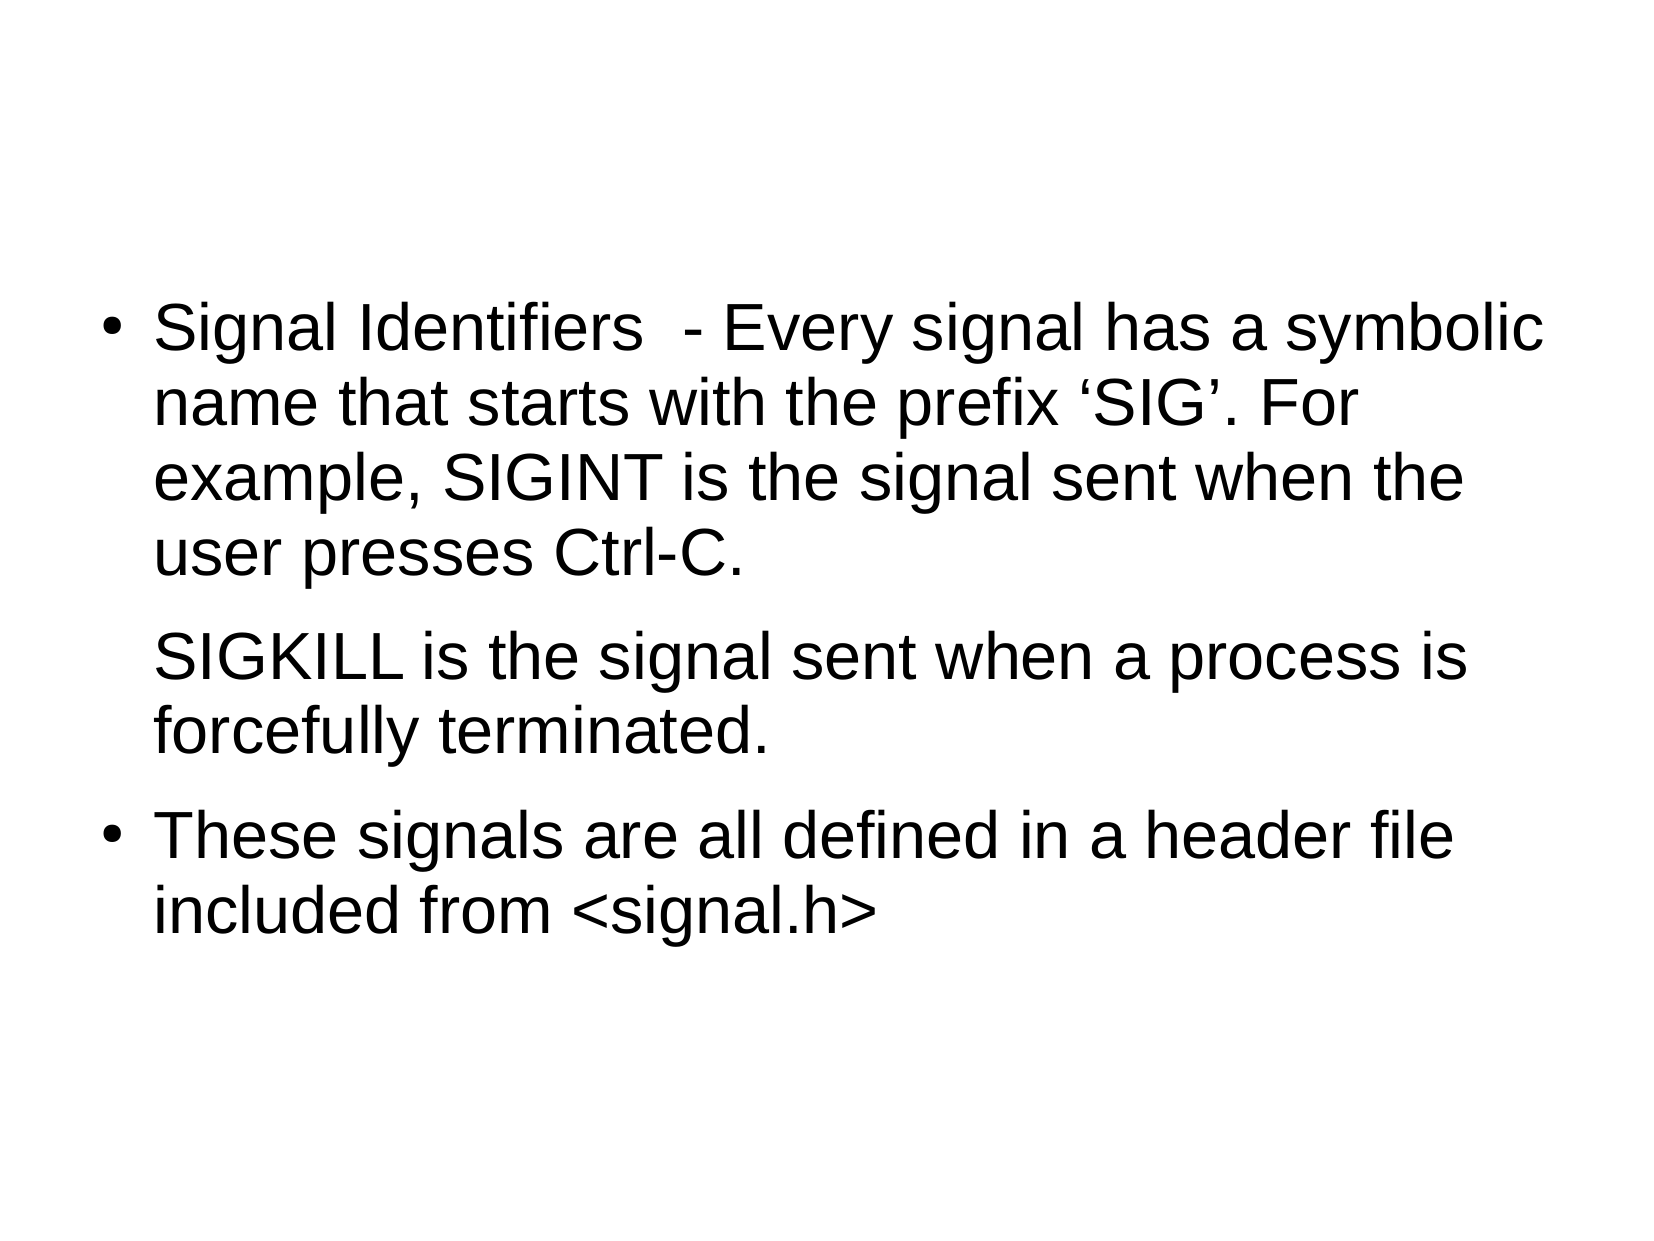

#
Signal Identifiers - Every signal has a symbolic name that starts with the prefix ‘SIG’. For example, SIGINT is the signal sent when the user presses Ctrl-C.
SIGKILL is the signal sent when a process is forcefully terminated.
These signals are all defined in a header file included from <signal.h>